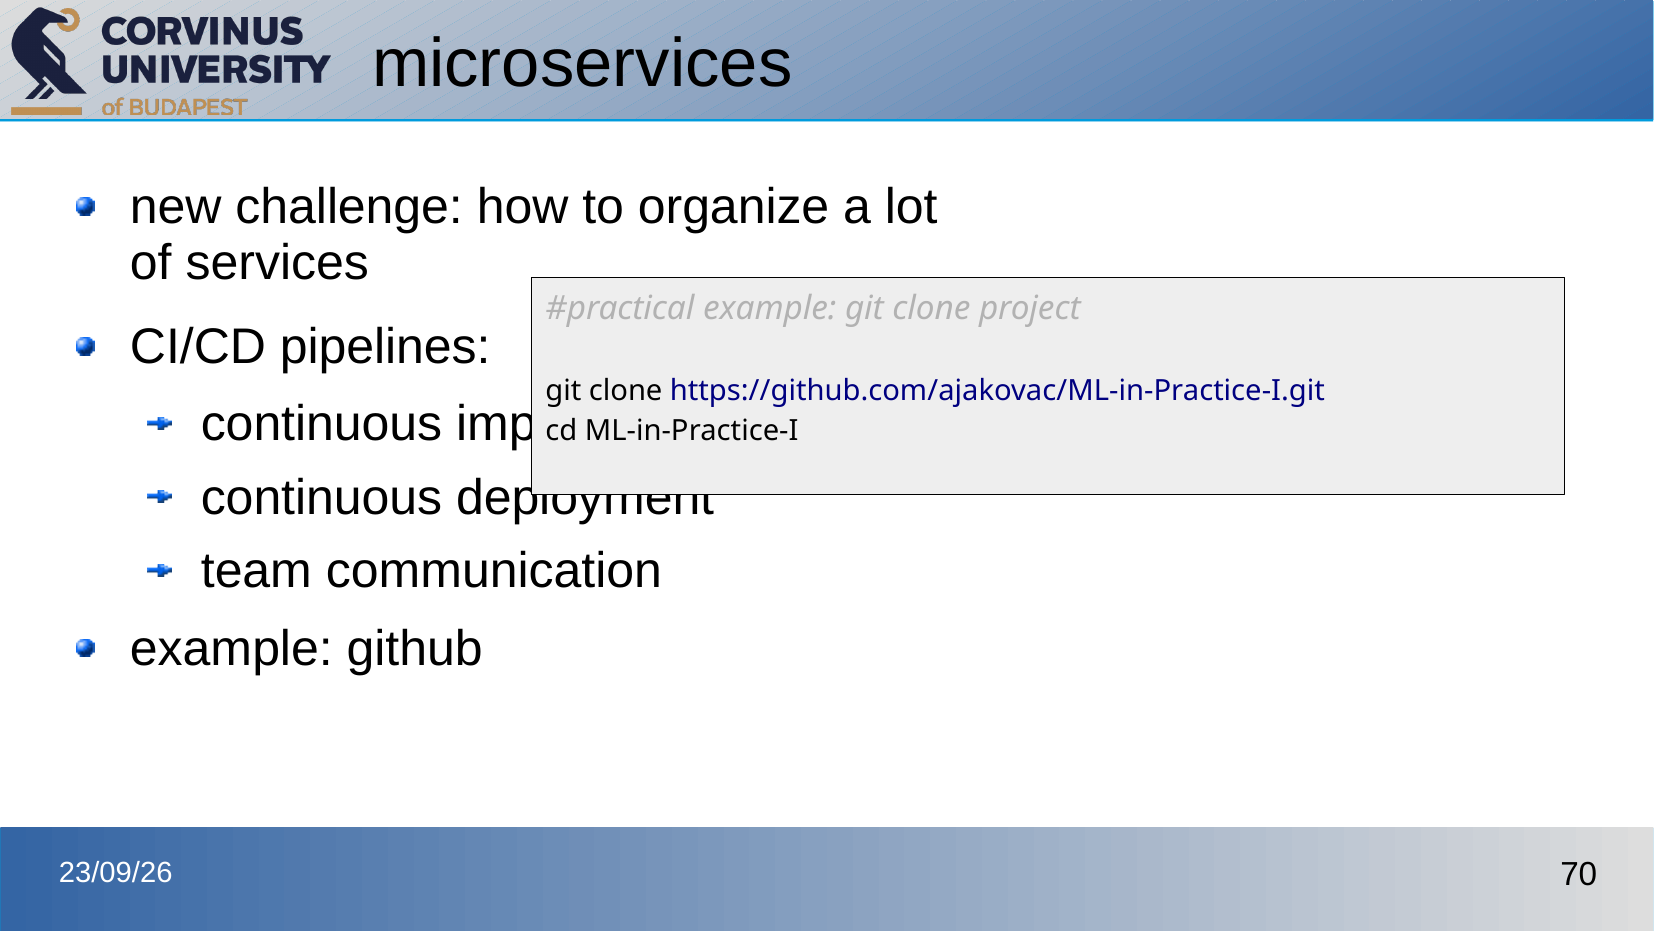

# microservices
new challenge: how to organize a lot of services
CI/CD pipelines:
continuous improvement
continuous deployment
team communication
example: github
#practical example: git clone project
git clone https://github.com/ajakovac/ML-in-Practice-I.git
cd ML-in-Practice-I